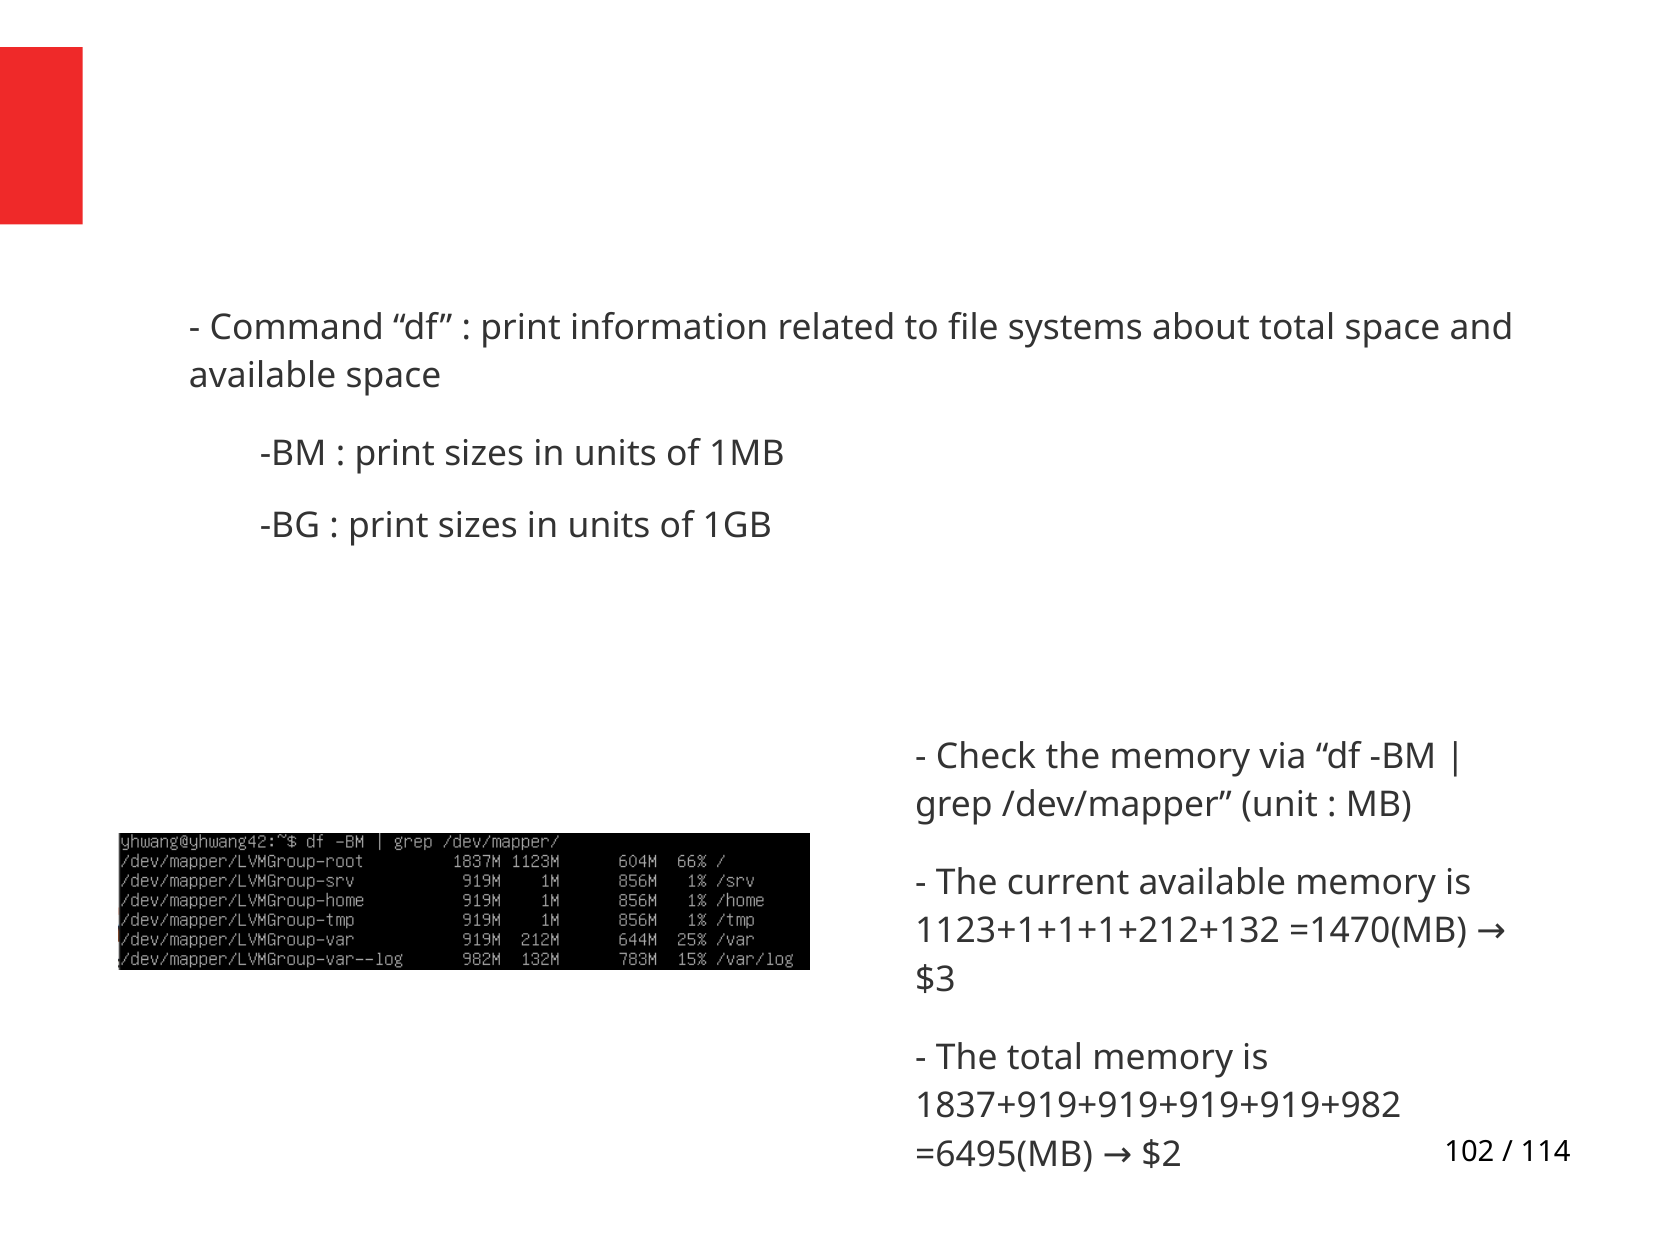

# - Command “df” : print information related to file systems about total space and available space
-BM : print sizes in units of 1MB
-BG : print sizes in units of 1GB
- Check the memory via “df -BM | grep /dev/mapper” (unit : MB)
- The current available memory is 1123+1+1+1+212+132 =1470(MB) → $3
- The total memory is 1837+919+919+919+919+982 =6495(MB) → $2
102